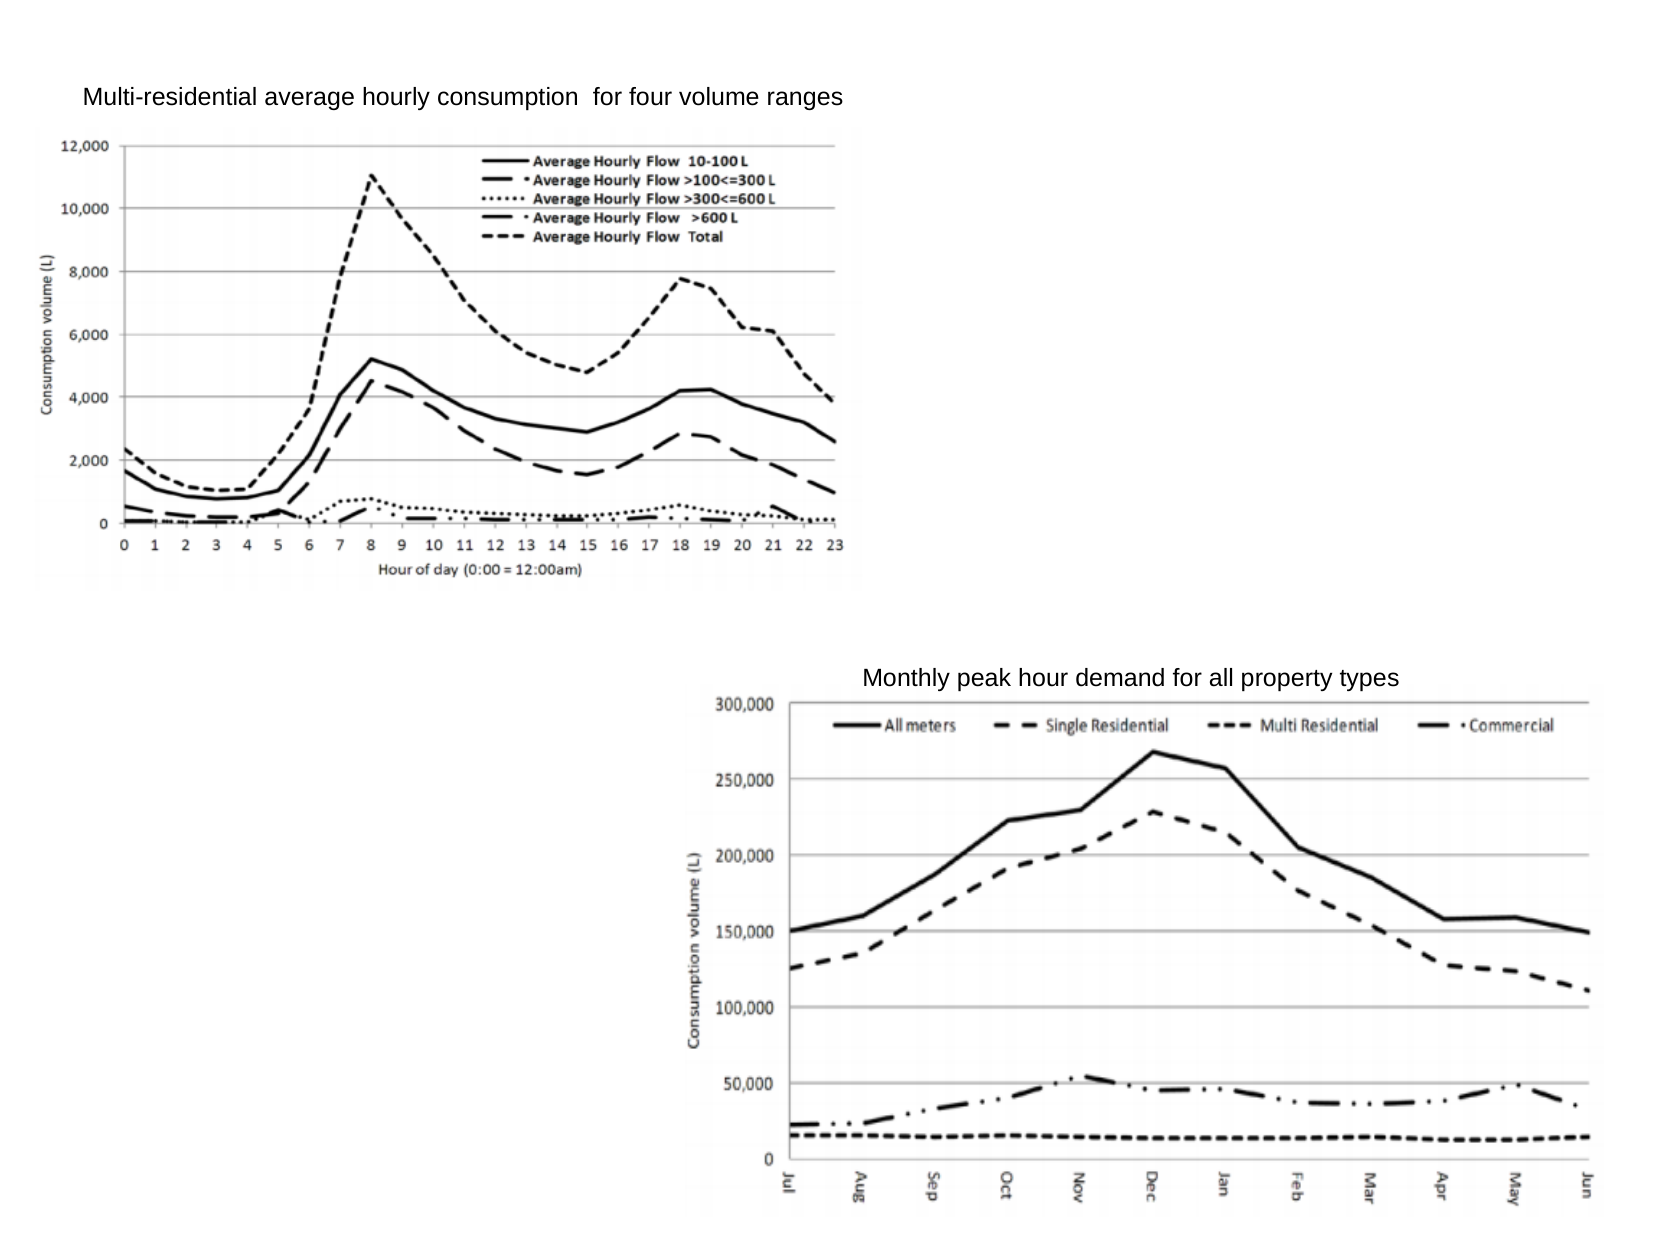

# Multi-residential average hourly consumption for four volume ranges
Monthly peak hour demand for all property types